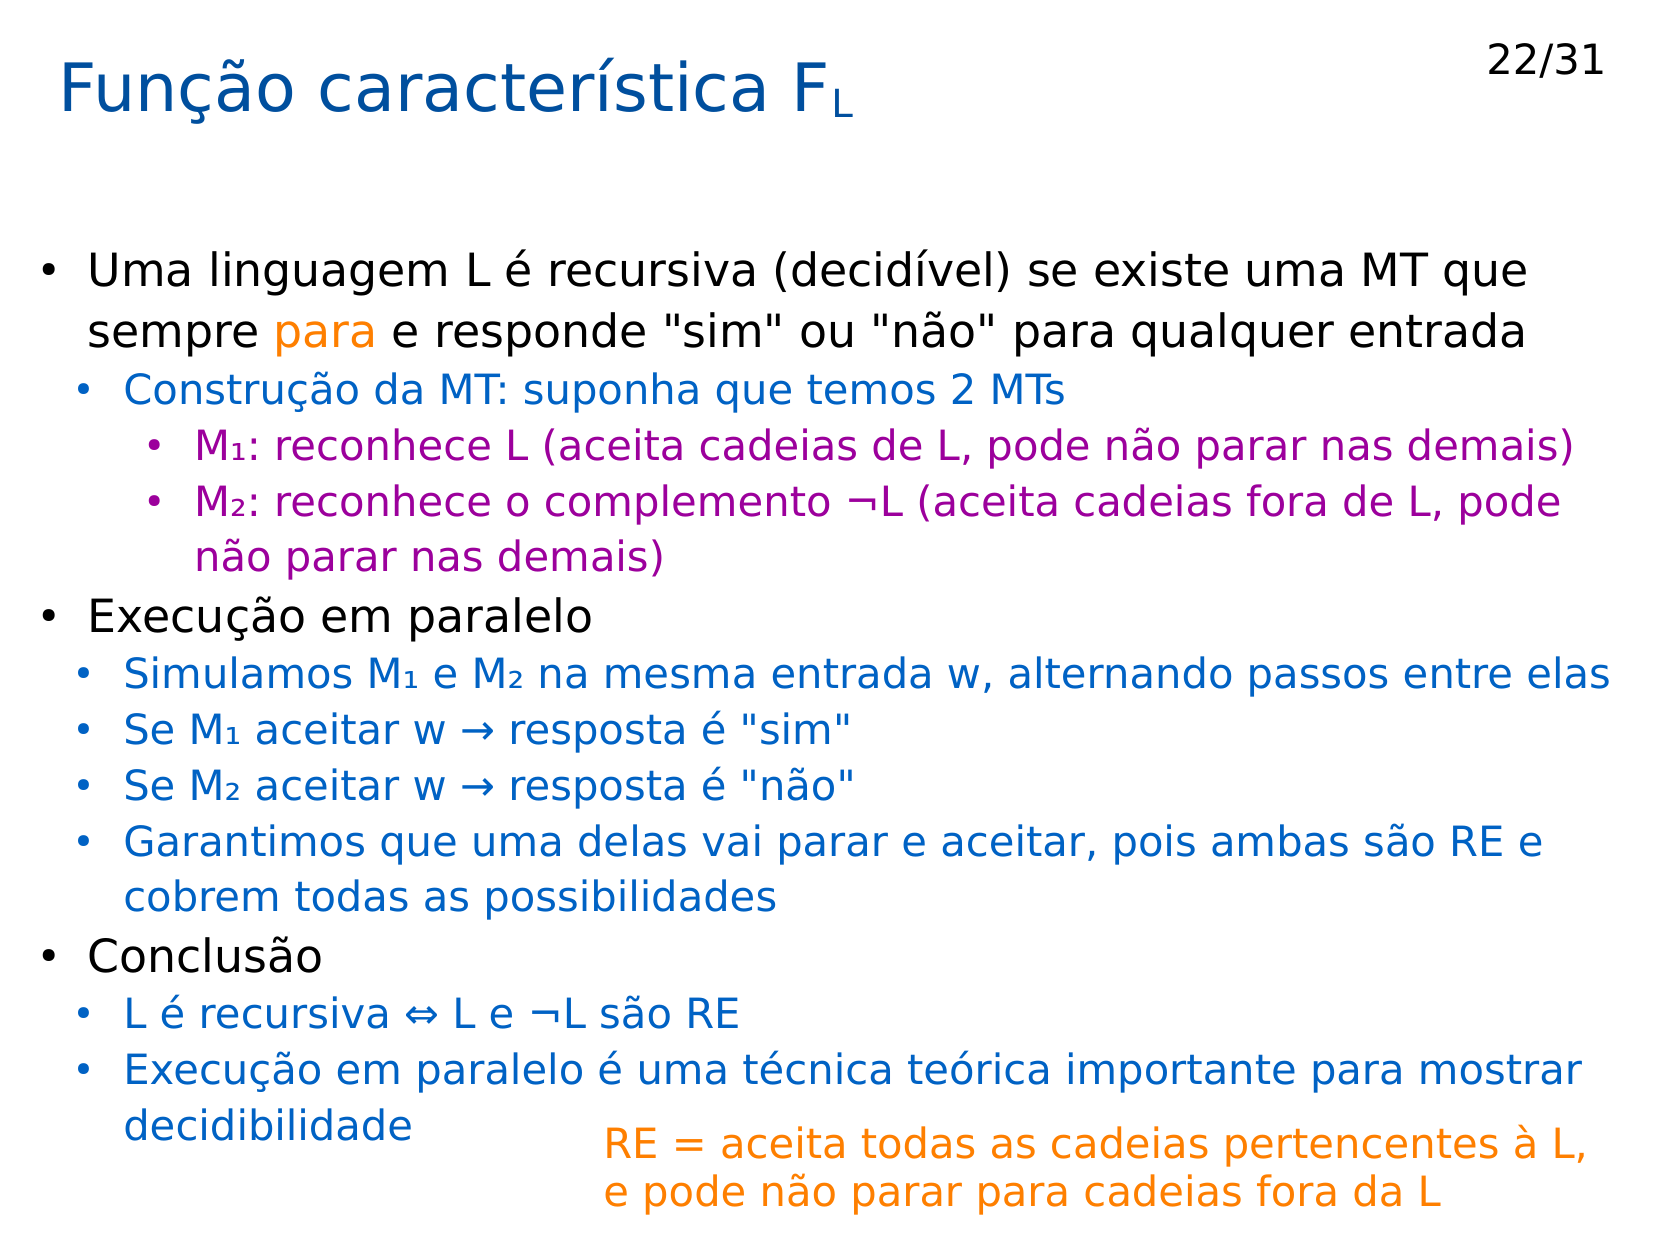

# Função característica FL
22
Uma linguagem L é recursiva (decidível) se existe uma MT que sempre para e responde "sim" ou "não" para qualquer entrada
Construção da MT: suponha que temos 2 MTs
M₁: reconhece L (aceita cadeias de L, pode não parar nas demais)
M₂: reconhece o complemento ¬L (aceita cadeias fora de L, pode não parar nas demais)
Execução em paralelo
Simulamos M₁ e M₂ na mesma entrada w, alternando passos entre elas
Se M₁ aceitar w → resposta é "sim"
Se M₂ aceitar w → resposta é "não"
Garantimos que uma delas vai parar e aceitar, pois ambas são RE e cobrem todas as possibilidades
Conclusão
L é recursiva ⇔ L e ¬L são RE
Execução em paralelo é uma técnica teórica importante para mostrar decidibilidade
RE = aceita todas as cadeias pertencentes à L, e pode não parar para cadeias fora da L